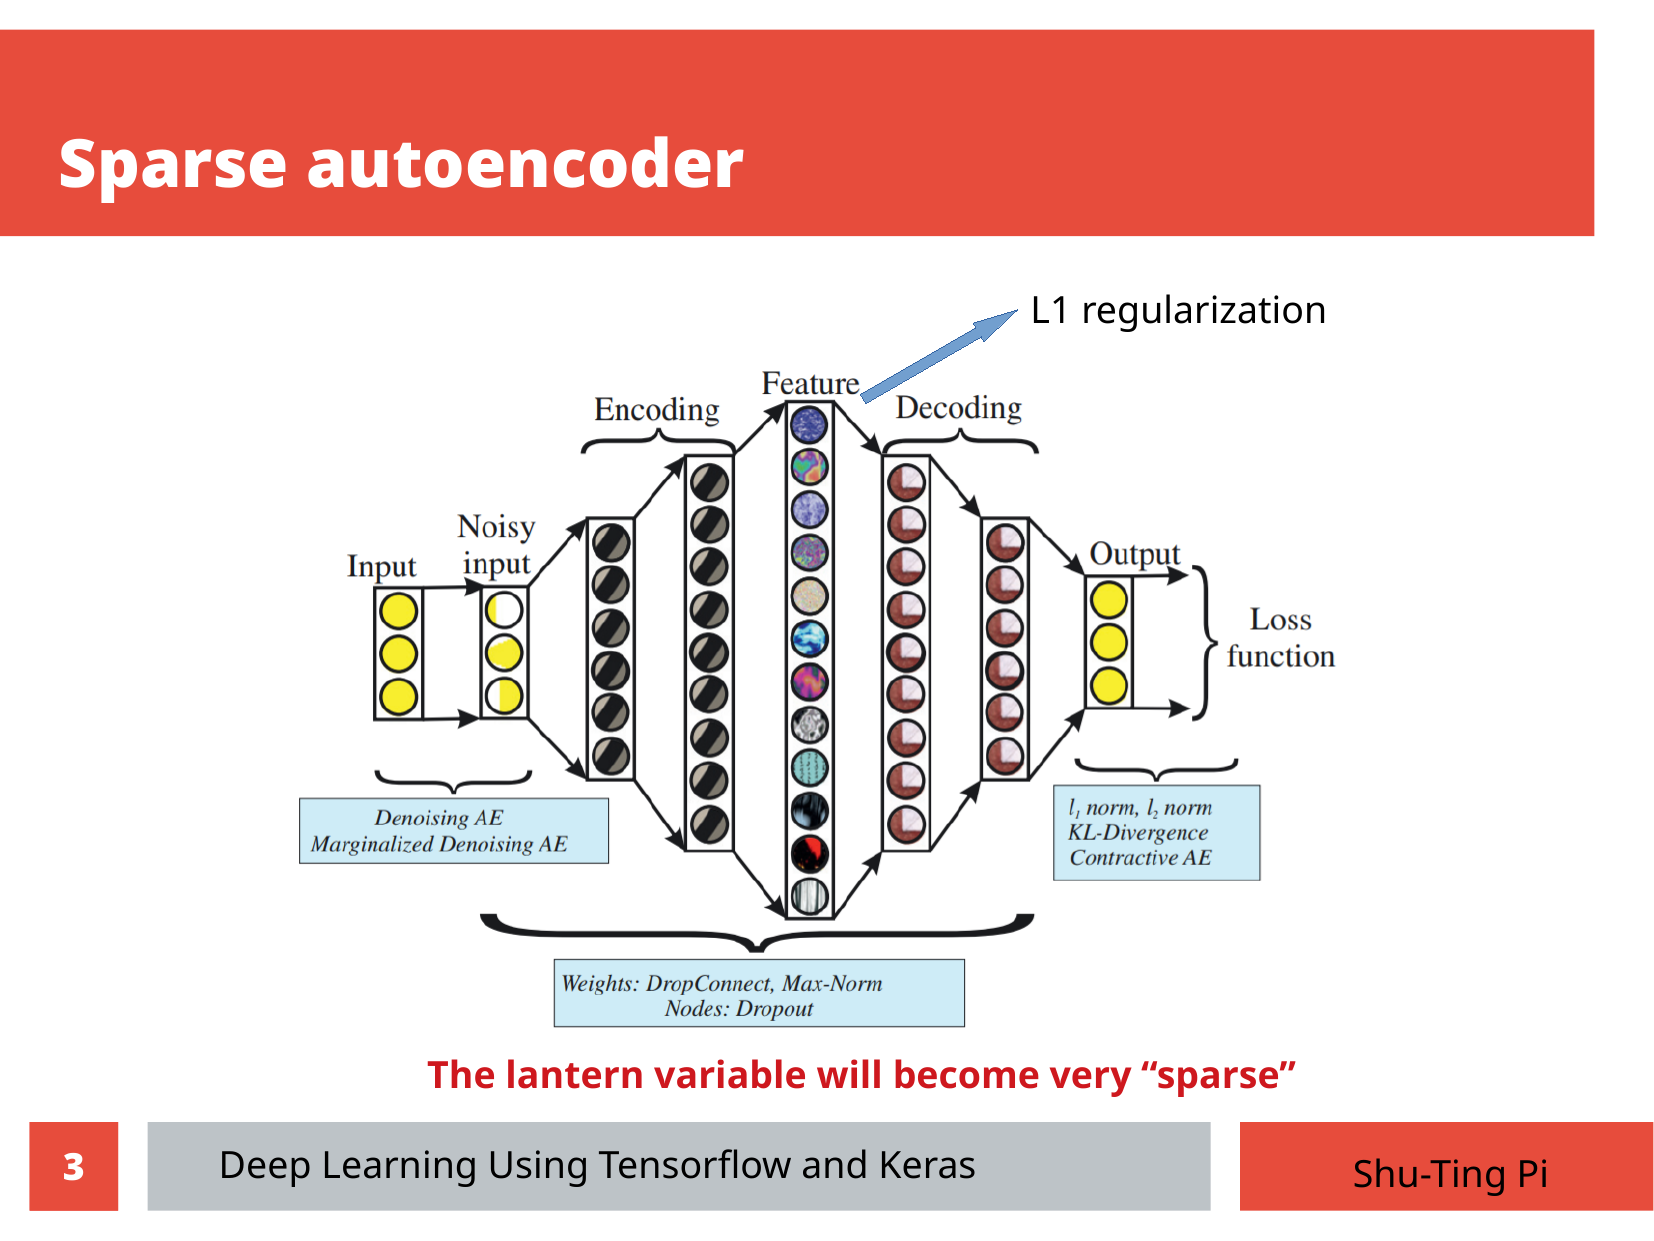

# Sparse autoencoder
L1 regularization
The lantern variable will become very “sparse”
3
Deep Learning Using Tensorflow and Keras
Shu-Ting Pi